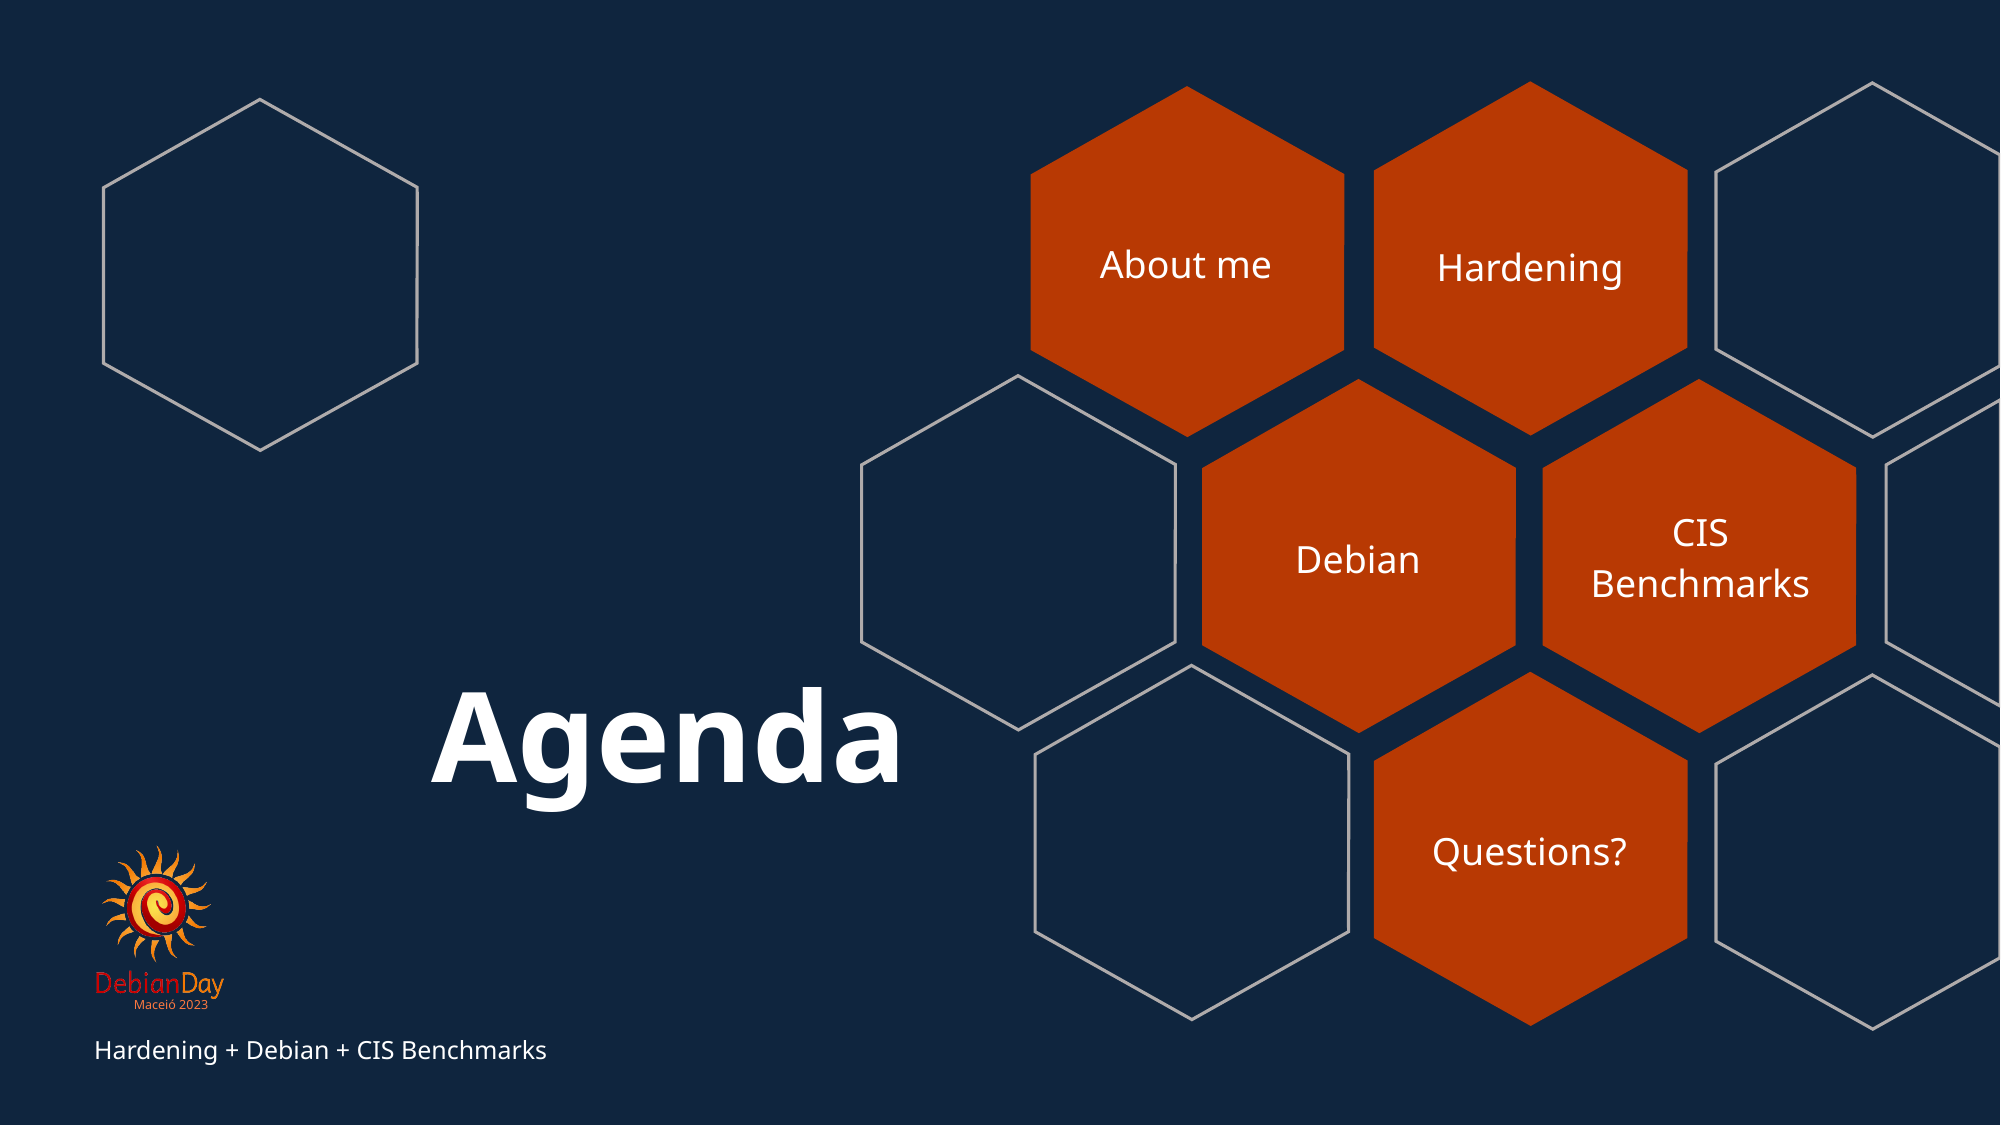

About me
Hardening
CIS Benchmarks
Debian
# Agenda
Questions?
Maceió 2023
Hardening + Debian + CIS Benchmarks